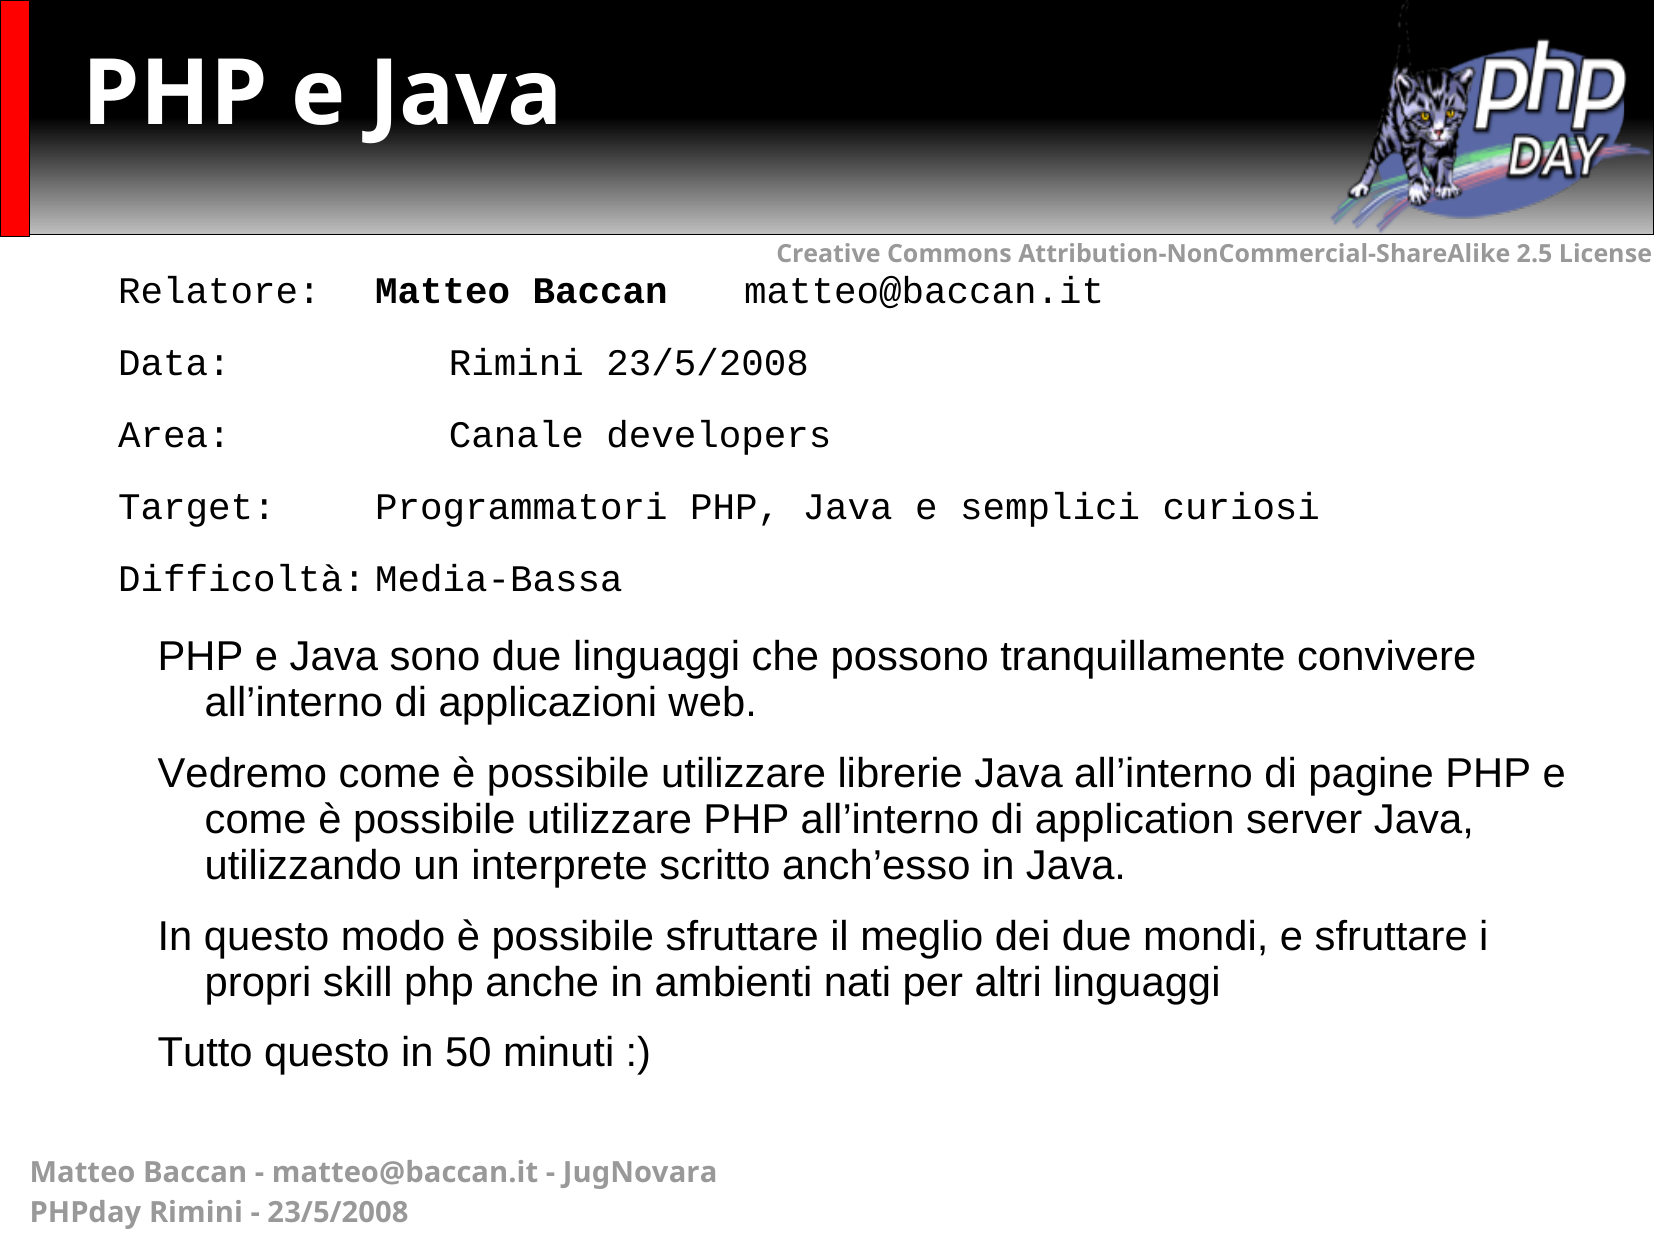

# PHP e Java
Relatore: 	Matteo Baccan		matteo@baccan.it
Data:			Rimini 23/5/2008
Area:			Canale developers
Target:		Programmatori PHP, Java e semplici curiosi
Difficoltà:	Media-Bassa
PHP e Java sono due linguaggi che possono tranquillamente convivere all’interno di applicazioni web.
Vedremo come è possibile utilizzare librerie Java all’interno di pagine PHP e come è possibile utilizzare PHP all’interno di application server Java, utilizzando un interprete scritto anch’esso in Java.
In questo modo è possibile sfruttare il meglio dei due mondi, e sfruttare i propri skill php anche in ambienti nati per altri linguaggi
Tutto questo in 50 minuti :)